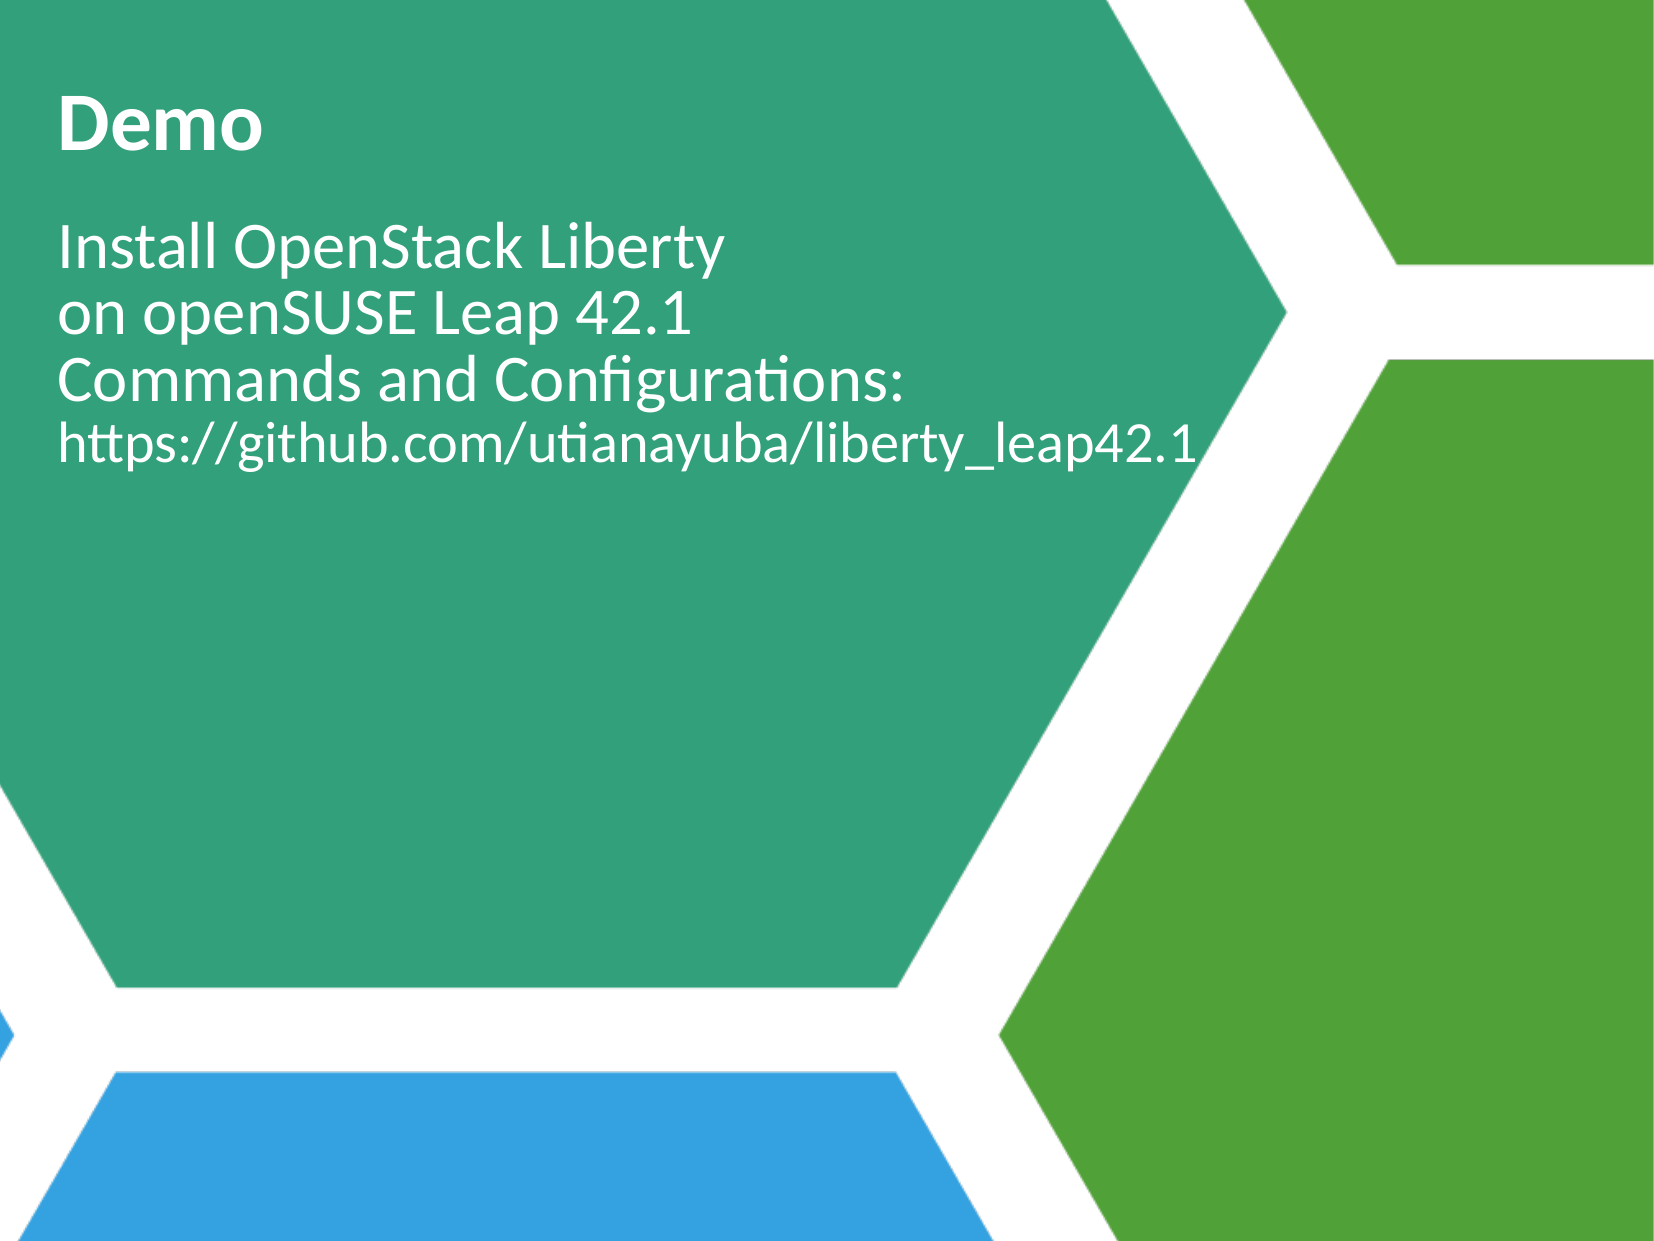

# Demo
Install OpenStack Liberty
on openSUSE Leap 42.1
Commands and Configurations:
https://github.com/utianayuba/liberty_leap42.1